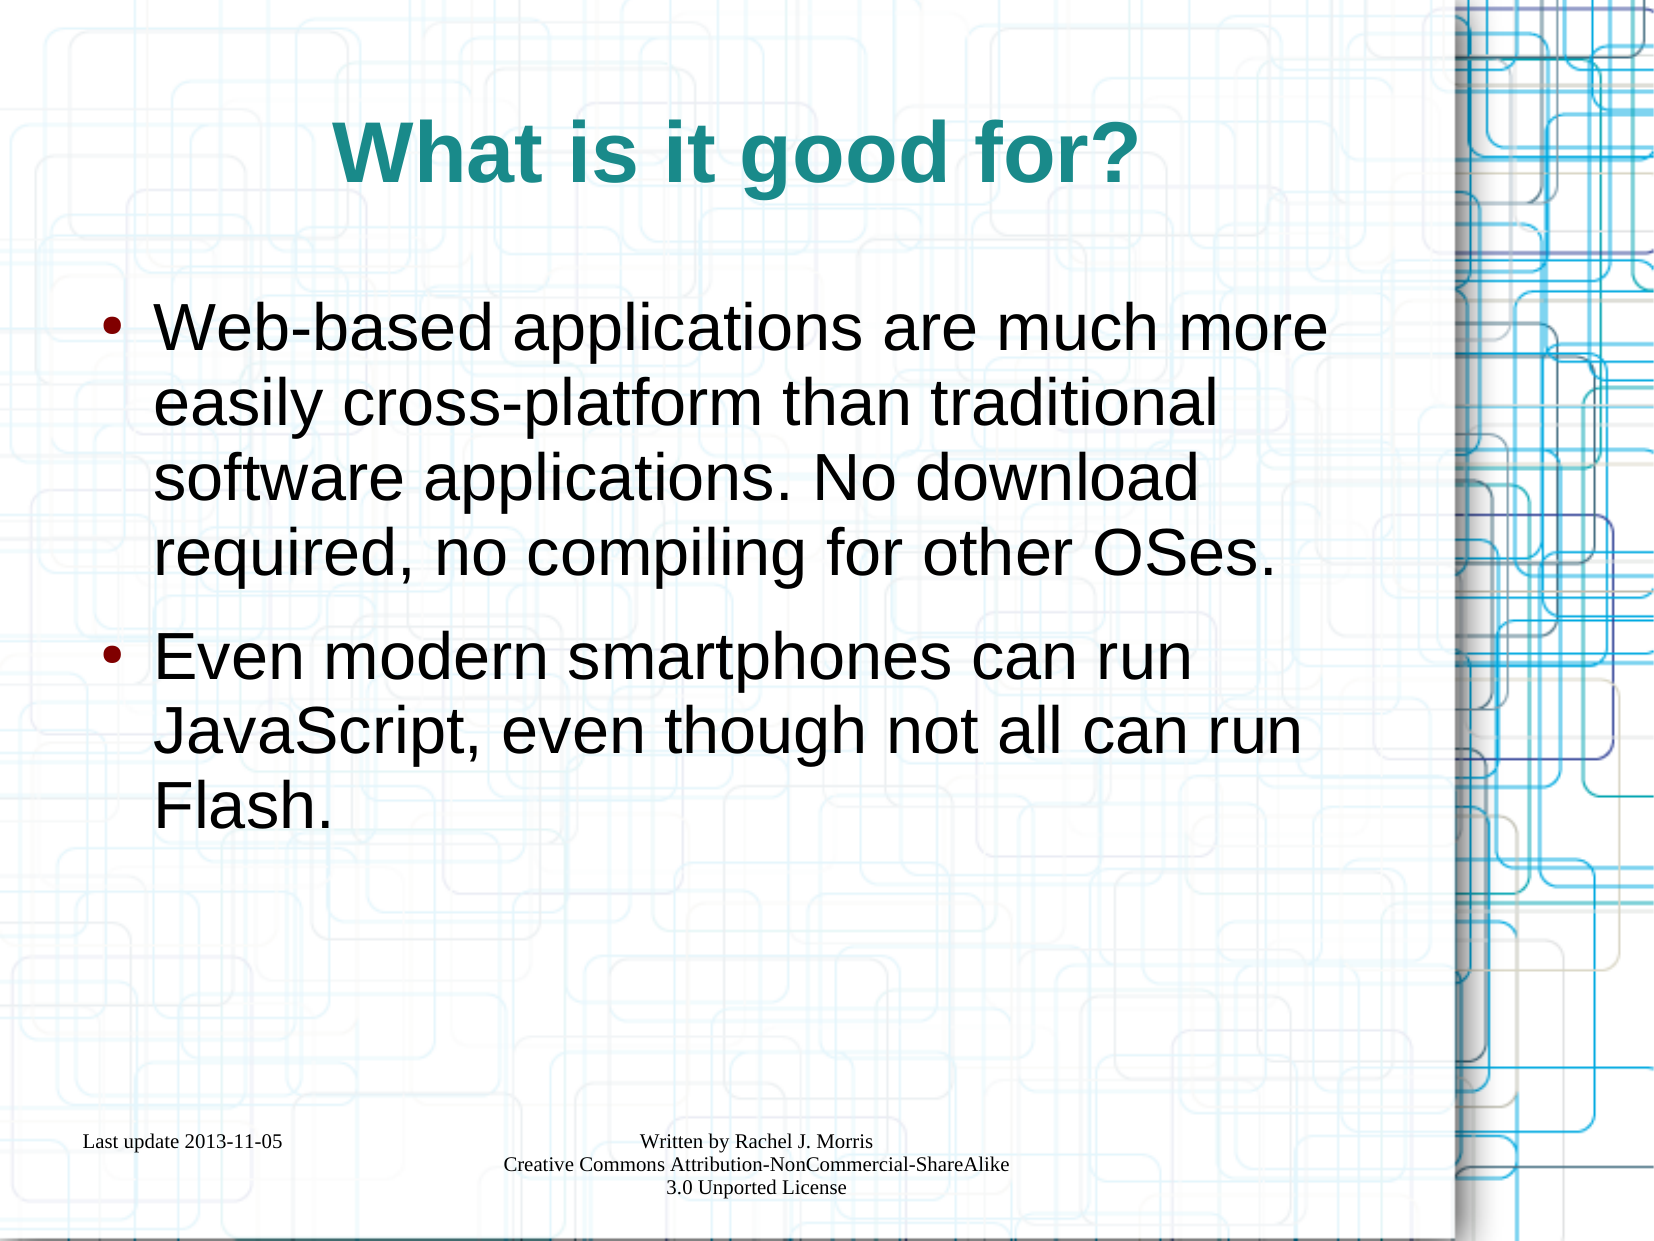

# What is it good for?
Web-based applications are much more easily cross-platform than traditional software applications. No download required, no compiling for other OSes.
Even modern smartphones can run JavaScript, even though not all can run Flash.